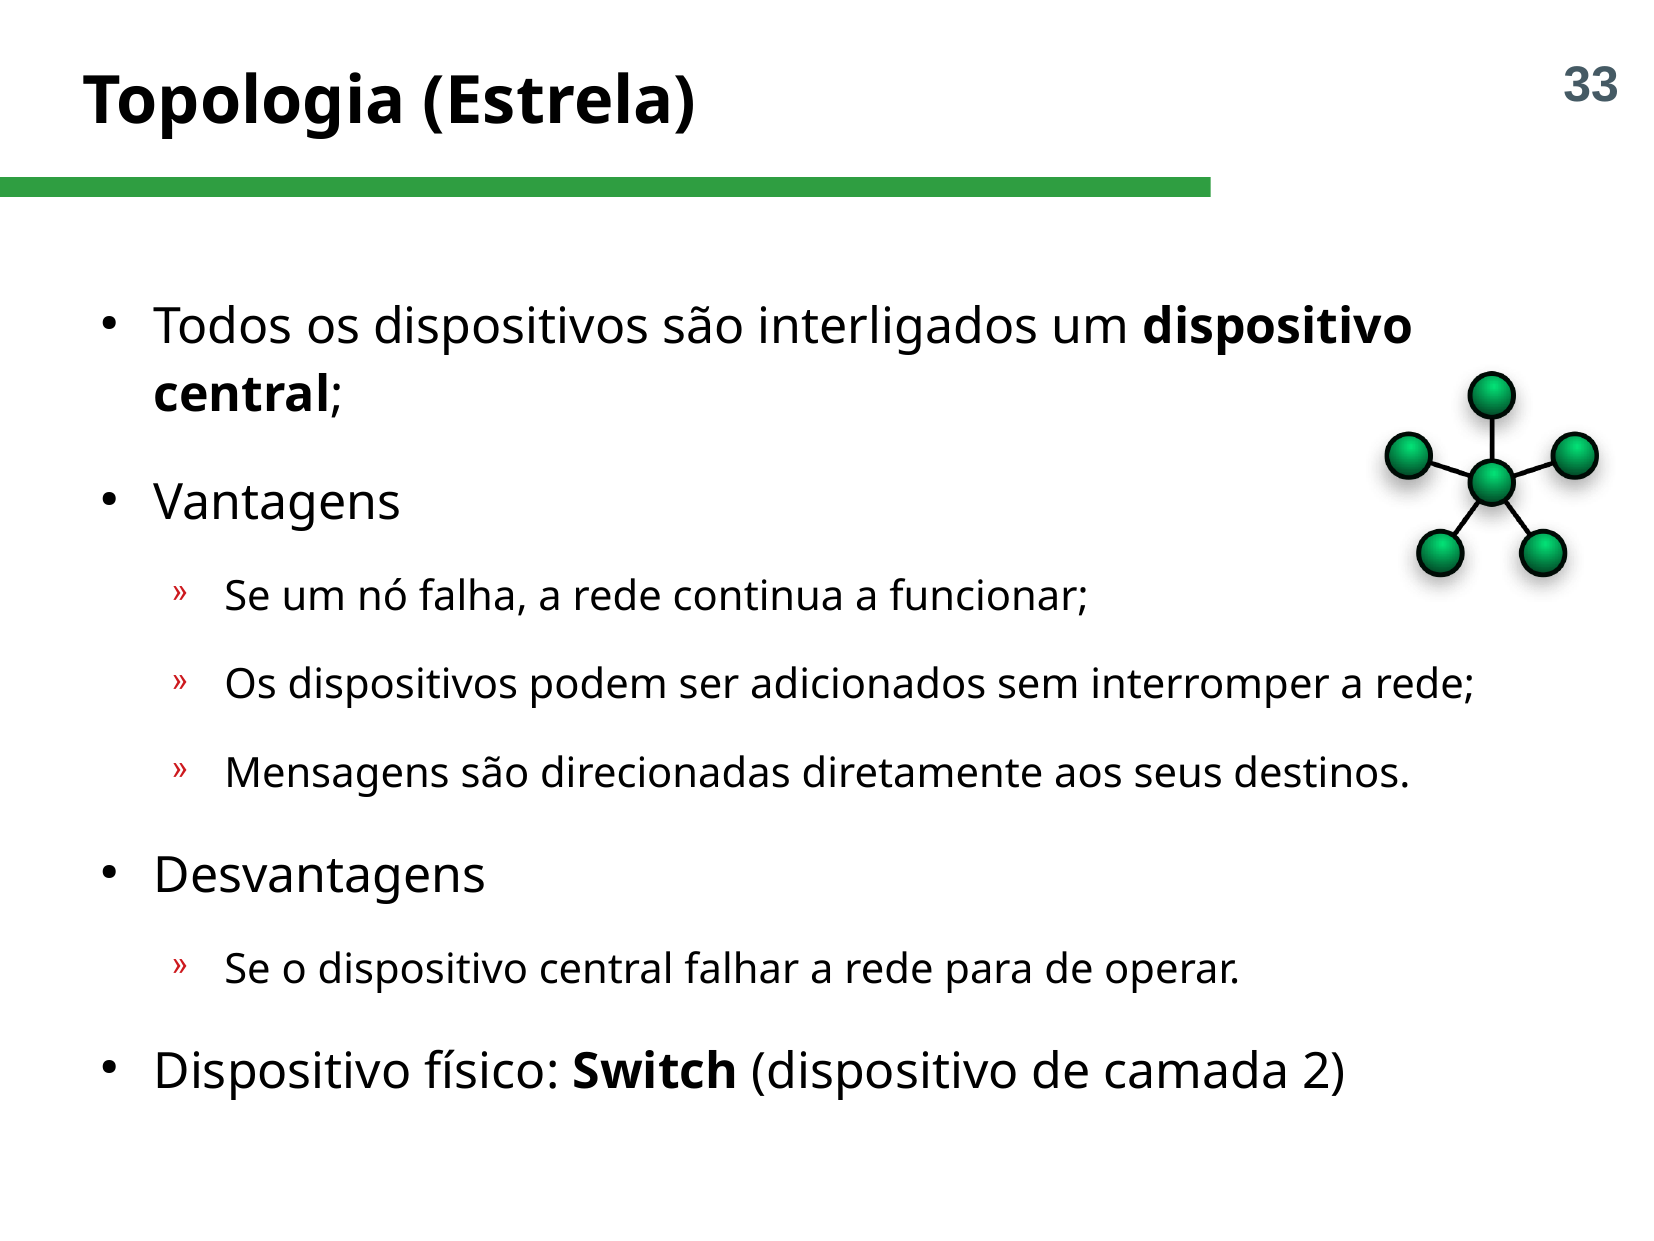

# Topologia (Estrela)
Todos os dispositivos são interligados um dispositivo central;
Vantagens
Se um nó falha, a rede continua a funcionar;
Os dispositivos podem ser adicionados sem interromper a rede;
Mensagens são direcionadas diretamente aos seus destinos.
Desvantagens
Se o dispositivo central falhar a rede para de operar.
Dispositivo físico: Switch (dispositivo de camada 2)